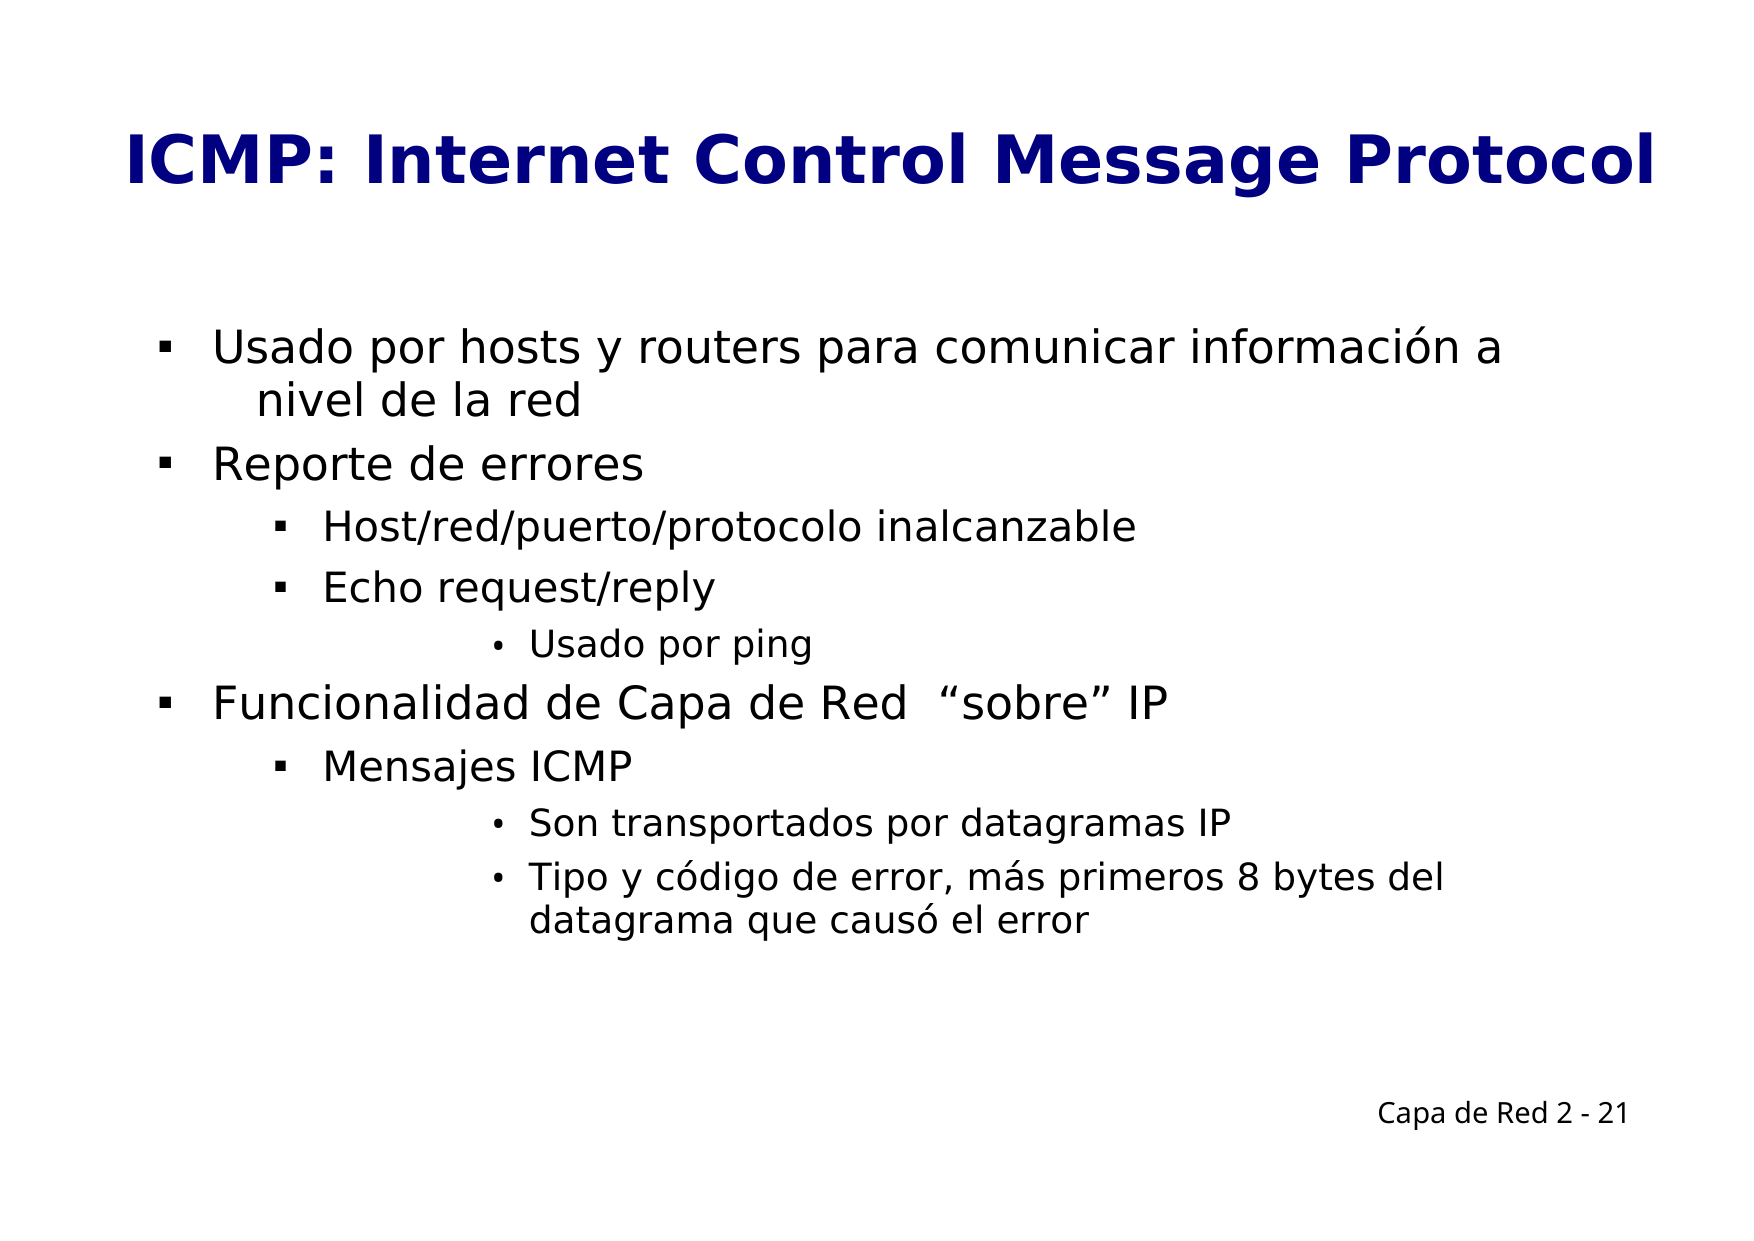

# ICMP: Internet Control Message Protocol
Usado por hosts y routers para comunicar información a nivel de la red
Reporte de errores
Host/red/puerto/protocolo inalcanzable
Echo request/reply
Usado por ping
Funcionalidad de Capa de Red “sobre” IP
Mensajes ICMP
Son transportados por datagramas IP
Tipo y código de error, más primeros 8 bytes del datagrama que causó el error